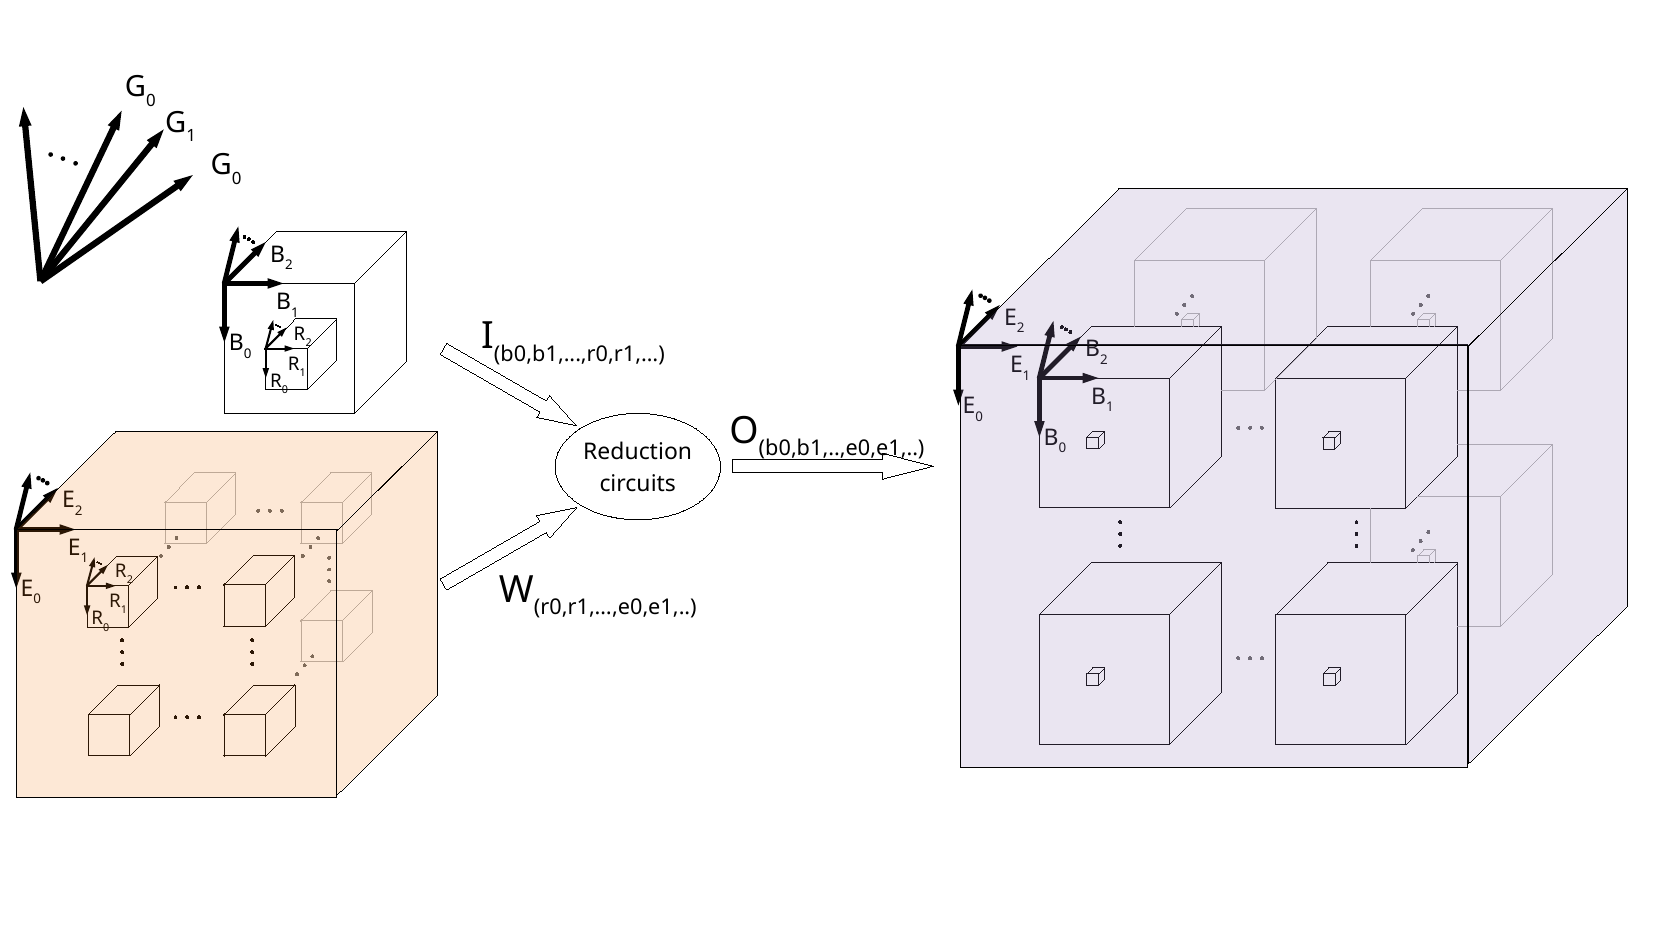

G0
G1
G0
B2
B1
E2
E1
E0
I(b0,b1,...,r0,r1,…)
R2
R1
R0
B0
B2
B1
O(b0,b1,..,e0,e1,..)
Reduction
circuits
B0
E2
E1
E0
R2
W(r0,r1,…,e0,e1,..)
R1
R0